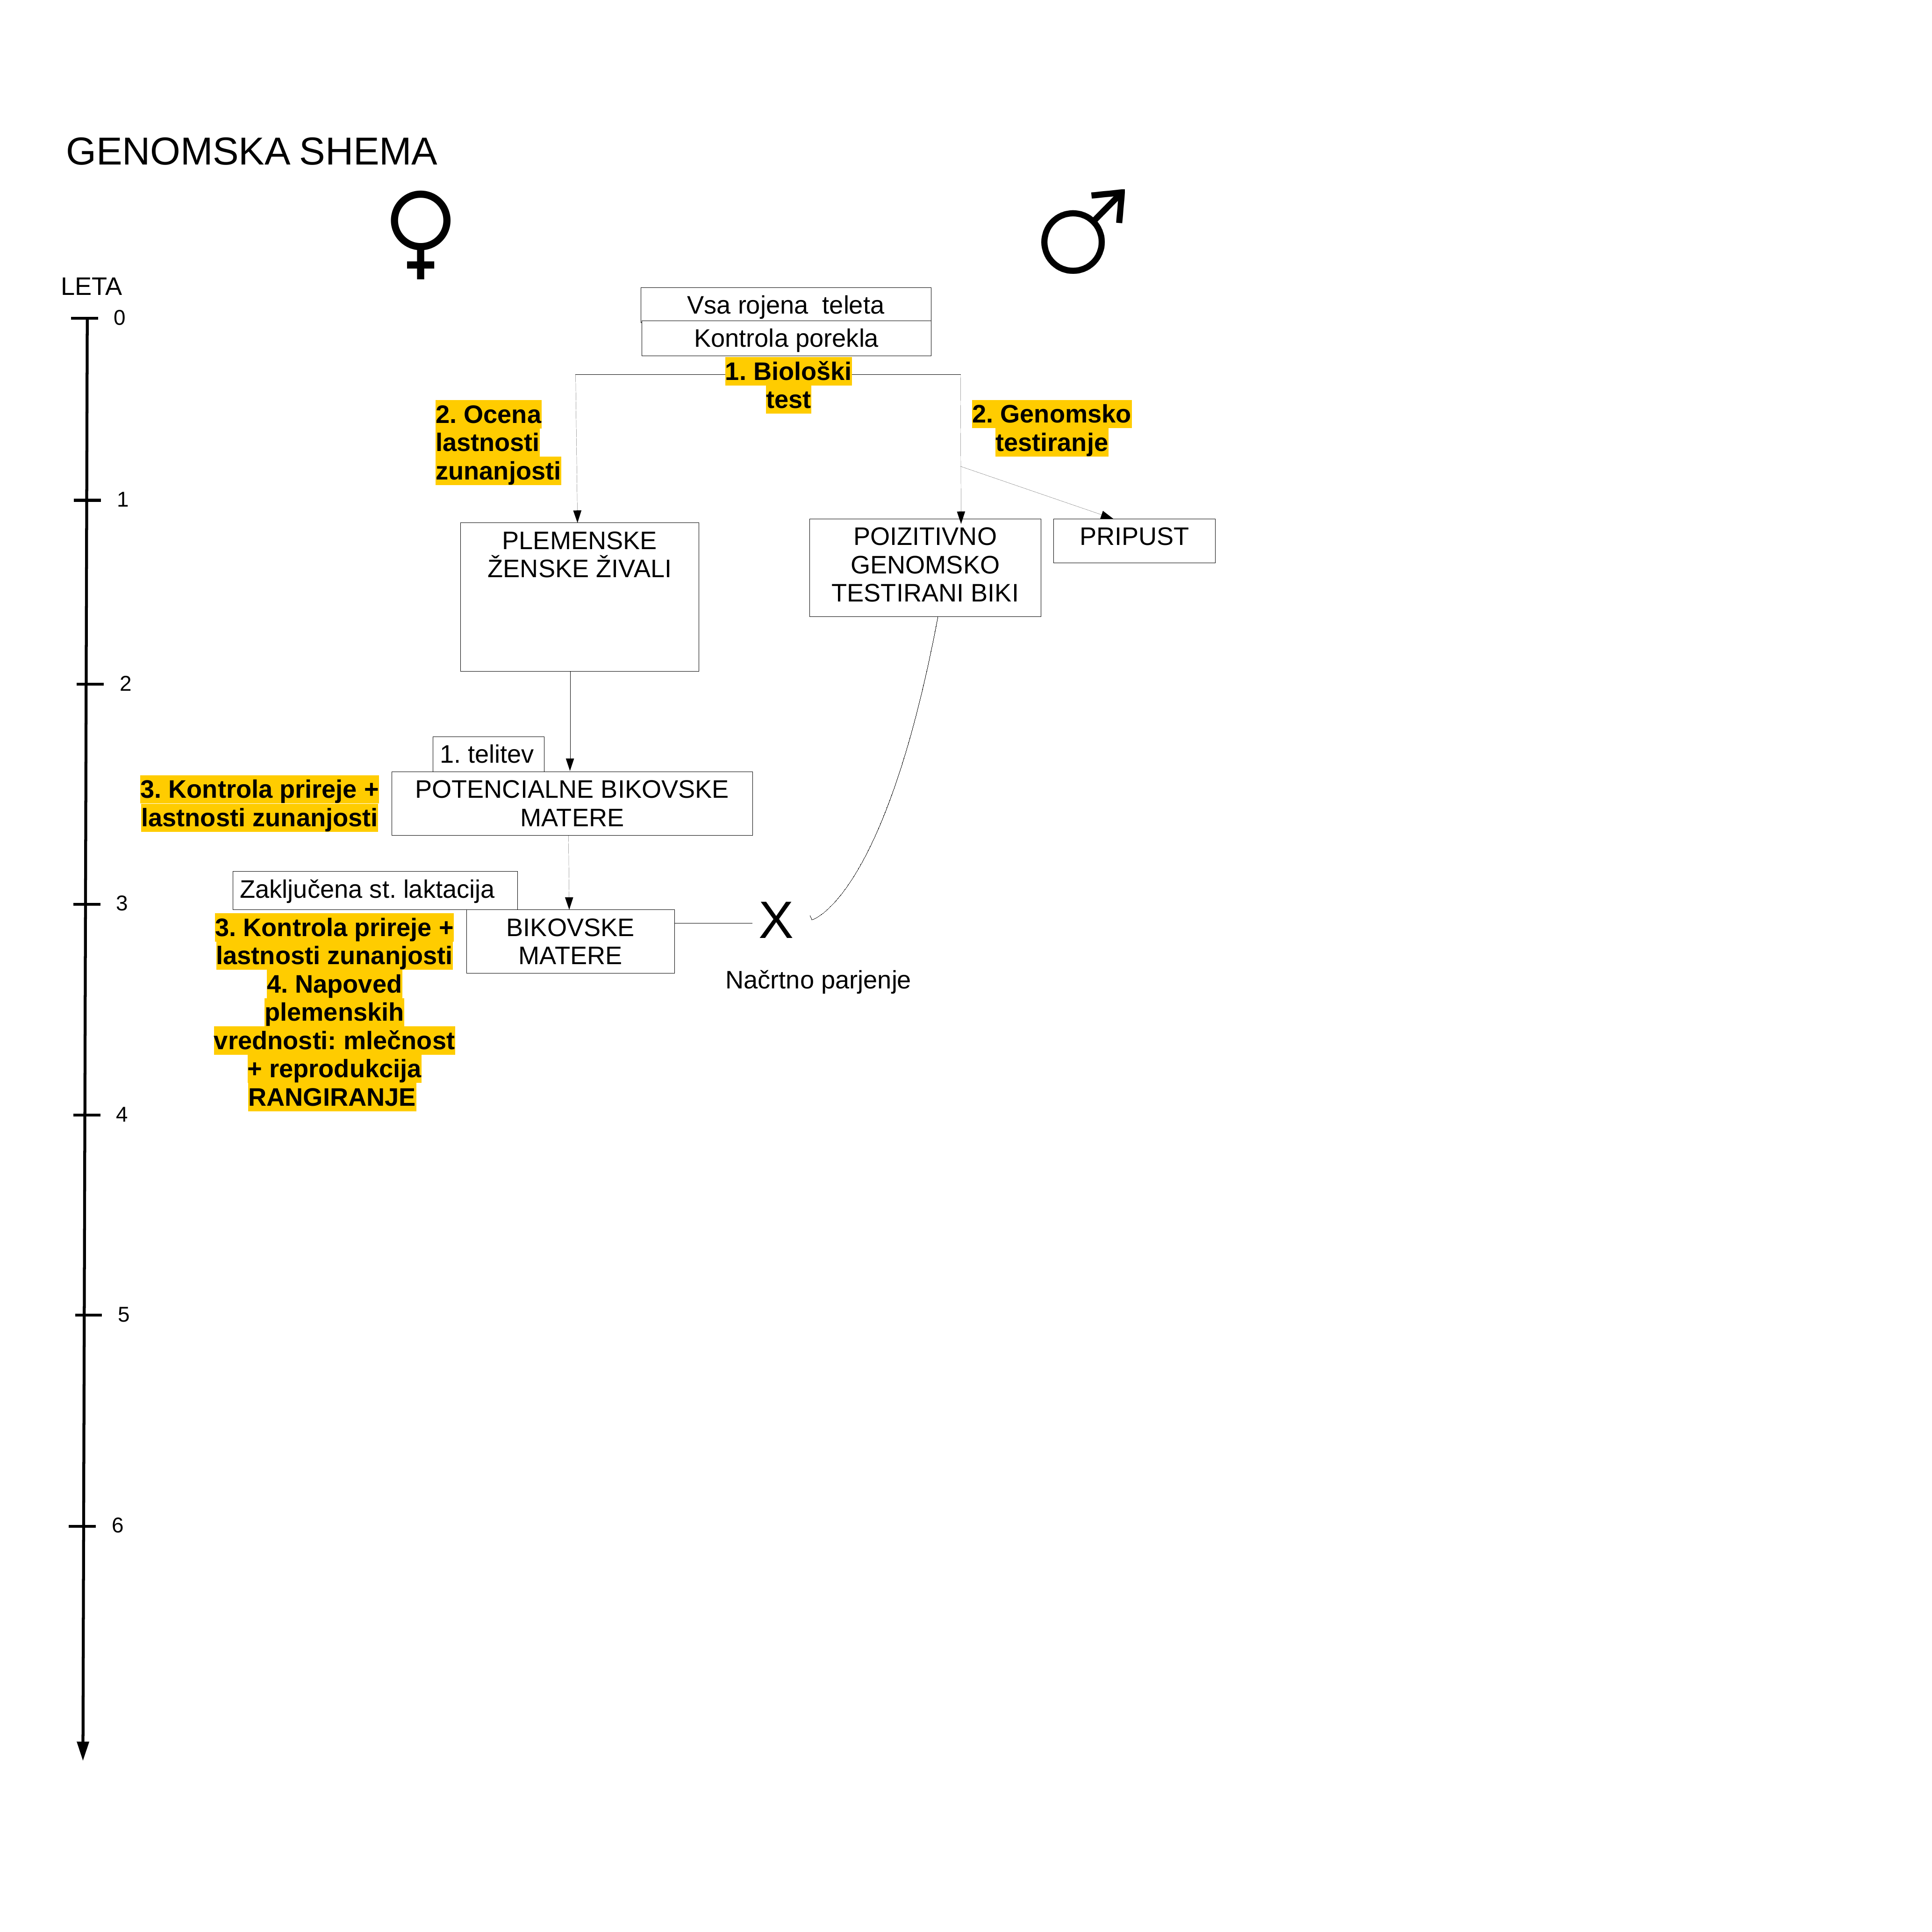

GENOMSKA SHEMA
LETA
Vsa rojena teleta
0
Kontrola porekla
1. Biološki test
2. Genomsko testiranje
2. Ocena lastnosti zunanjosti
1
POIZITIVNO
GENOMSKO TESTIRANI BIKI
PRIPUST
PLEMENSKE ŽENSKE ŽIVALI
2
1. telitev
3. Kontrola prireje + lastnosti zunanjosti
POTENCIALNE BIKOVSKE MATERE
Zaključena st. laktacija
X
3
3. Kontrola prireje + lastnosti zunanjosti
4. Napoved plemenskih vrednosti: mlečnost + reprodukcija
RANGIRANJE
BIKOVSKE MATERE
Načrtno parjenje
4
5
6